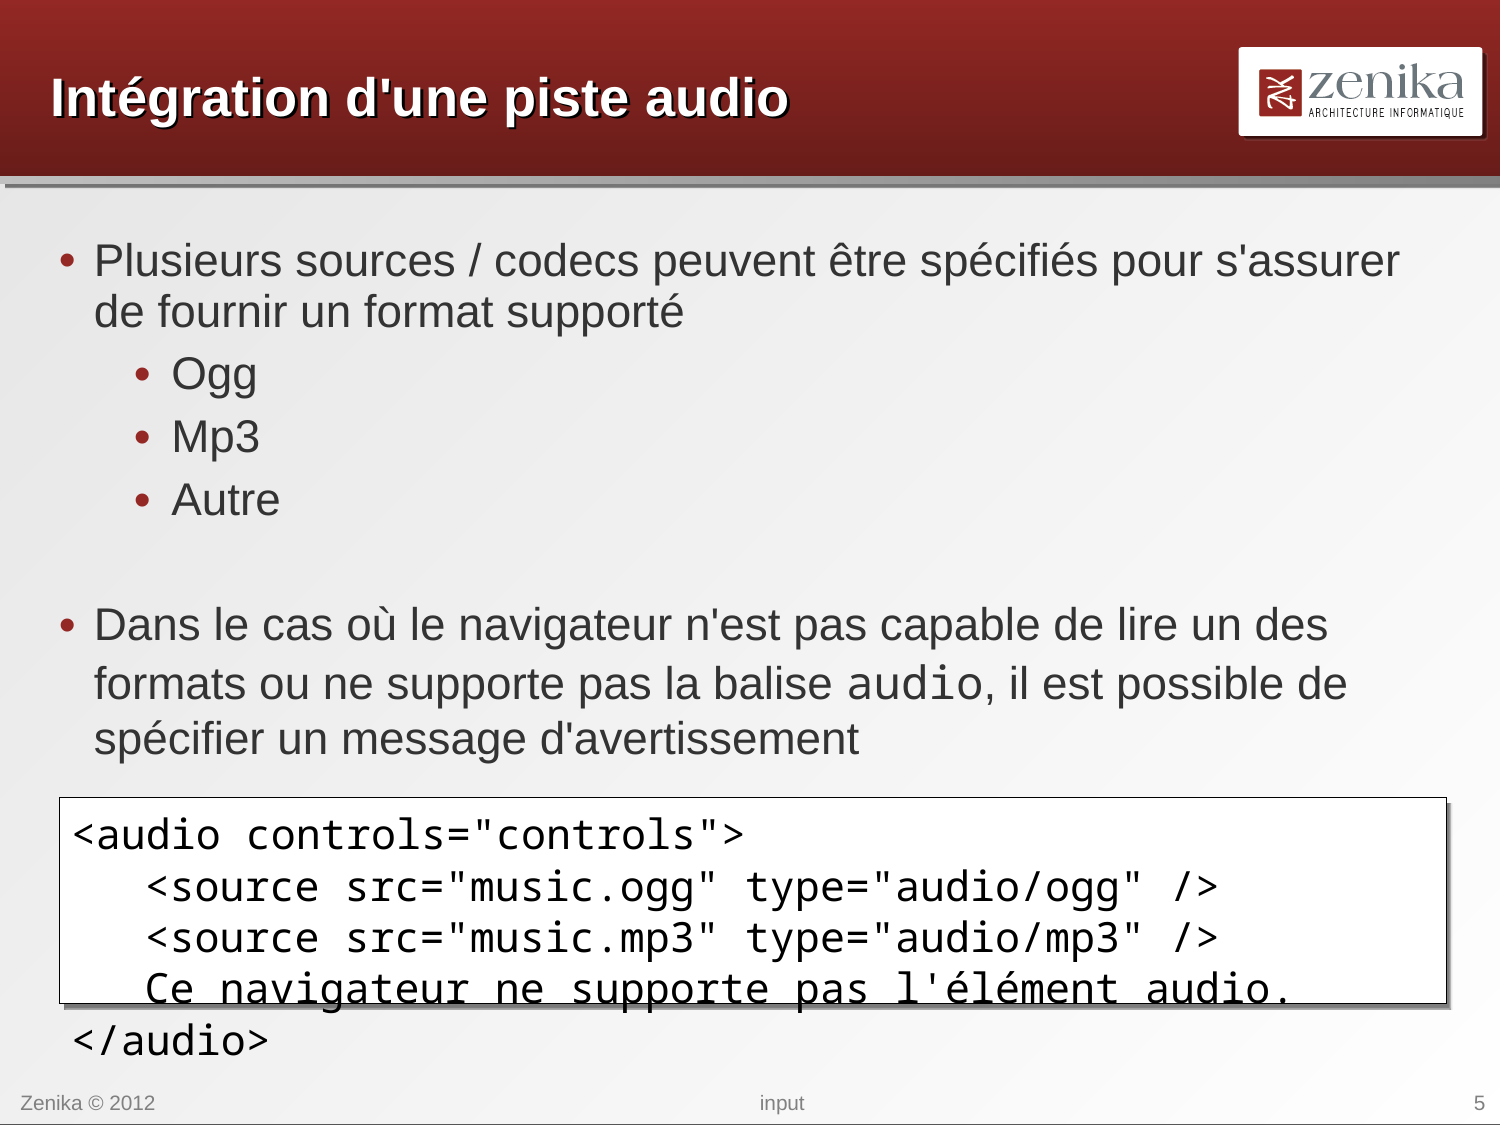

# Intégration d'une piste audio
Plusieurs sources / codecs peuvent être spécifiés pour s'assurer de fournir un format supporté
Ogg
Mp3
Autre
Dans le cas où le navigateur n'est pas capable de lire un des formats ou ne supporte pas la balise audio, il est possible de spécifier un message d'avertissement
<audio controls="controls">
	<source src="music.ogg" type="audio/ogg" />
	<source src="music.mp3" type="audio/mp3" />
	Ce navigateur ne supporte pas l'élément audio.
</audio>